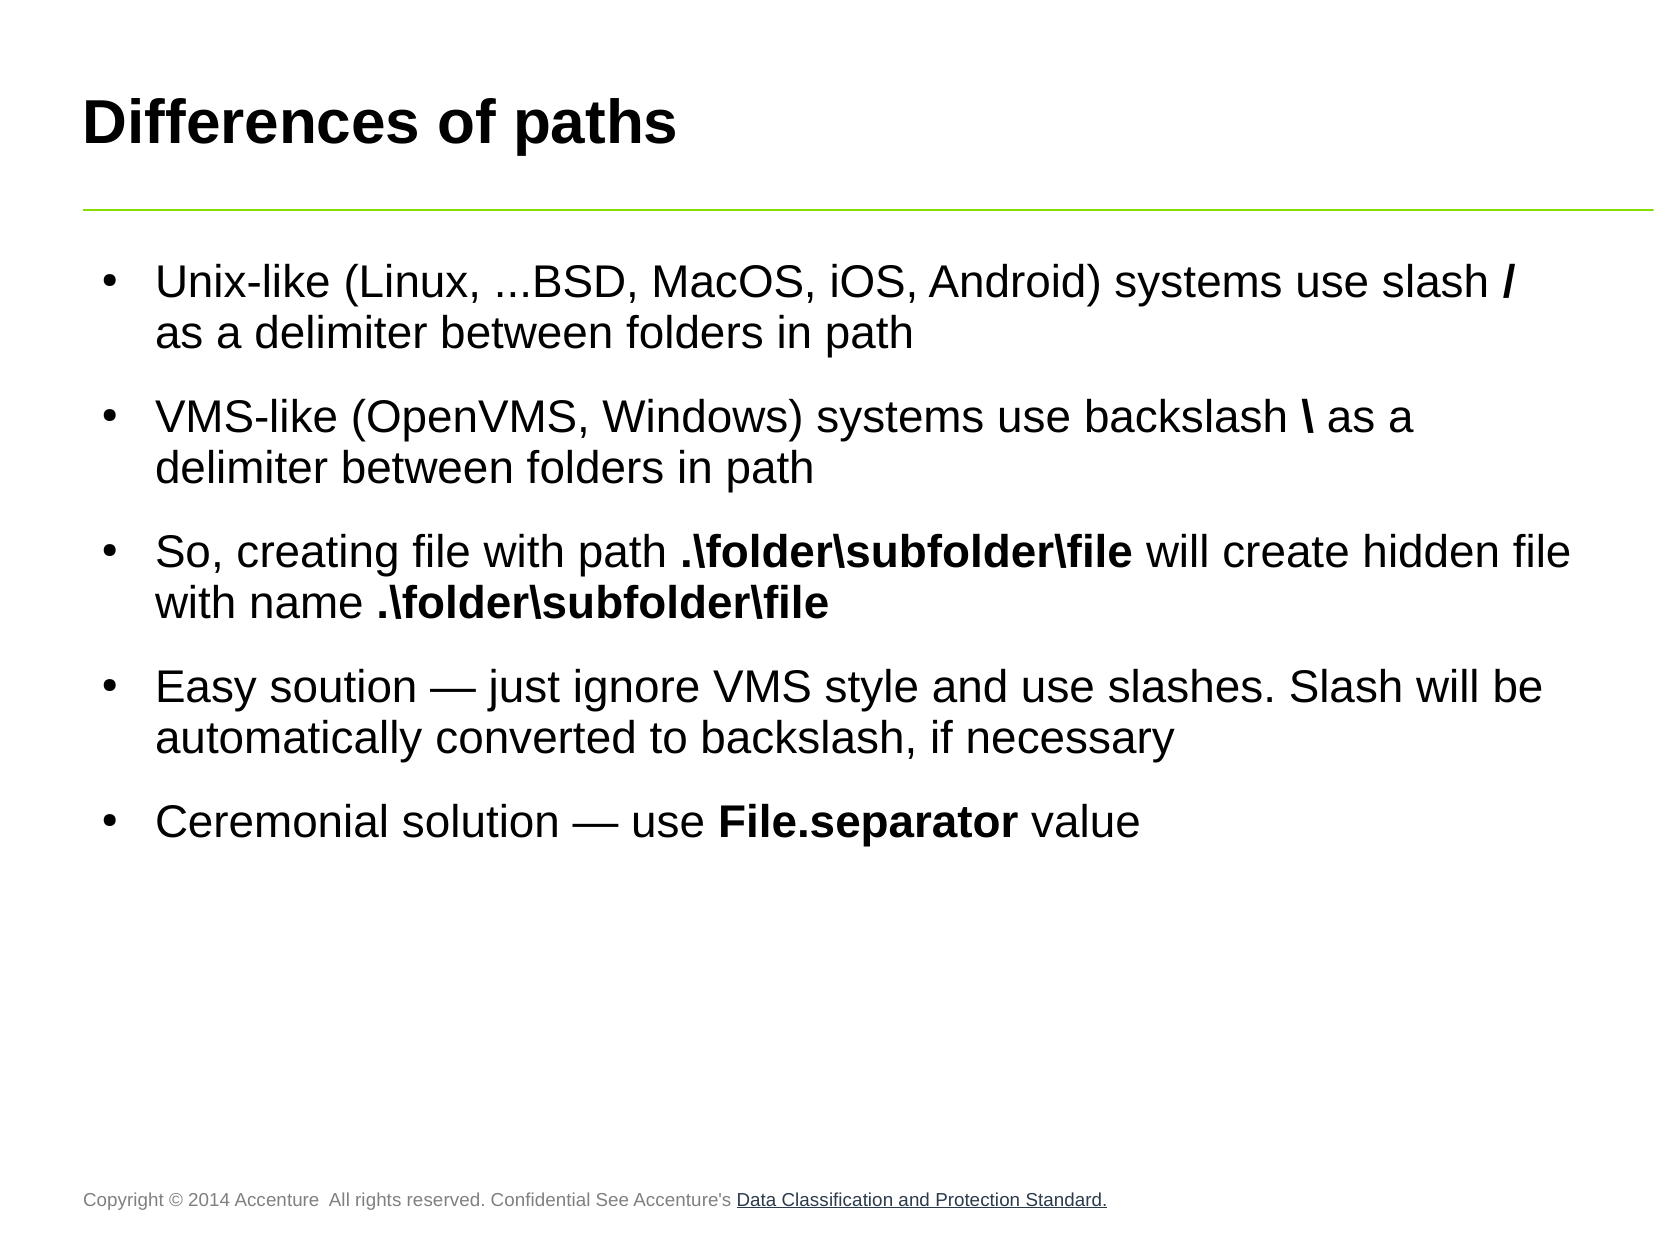

# Differences of paths
Unix-like (Linux, ...BSD, MacOS, iOS, Android) systems use slash / as a delimiter between folders in path
VMS-like (OpenVMS, Windows) systems use backslash \ as a delimiter between folders in path
So, creating file with path .\folder\subfolder\file will create hidden file with name .\folder\subfolder\file
Easy soution — just ignore VMS style and use slashes. Slash will be automatically converted to backslash, if necessary
Ceremonial solution — use File.separator value